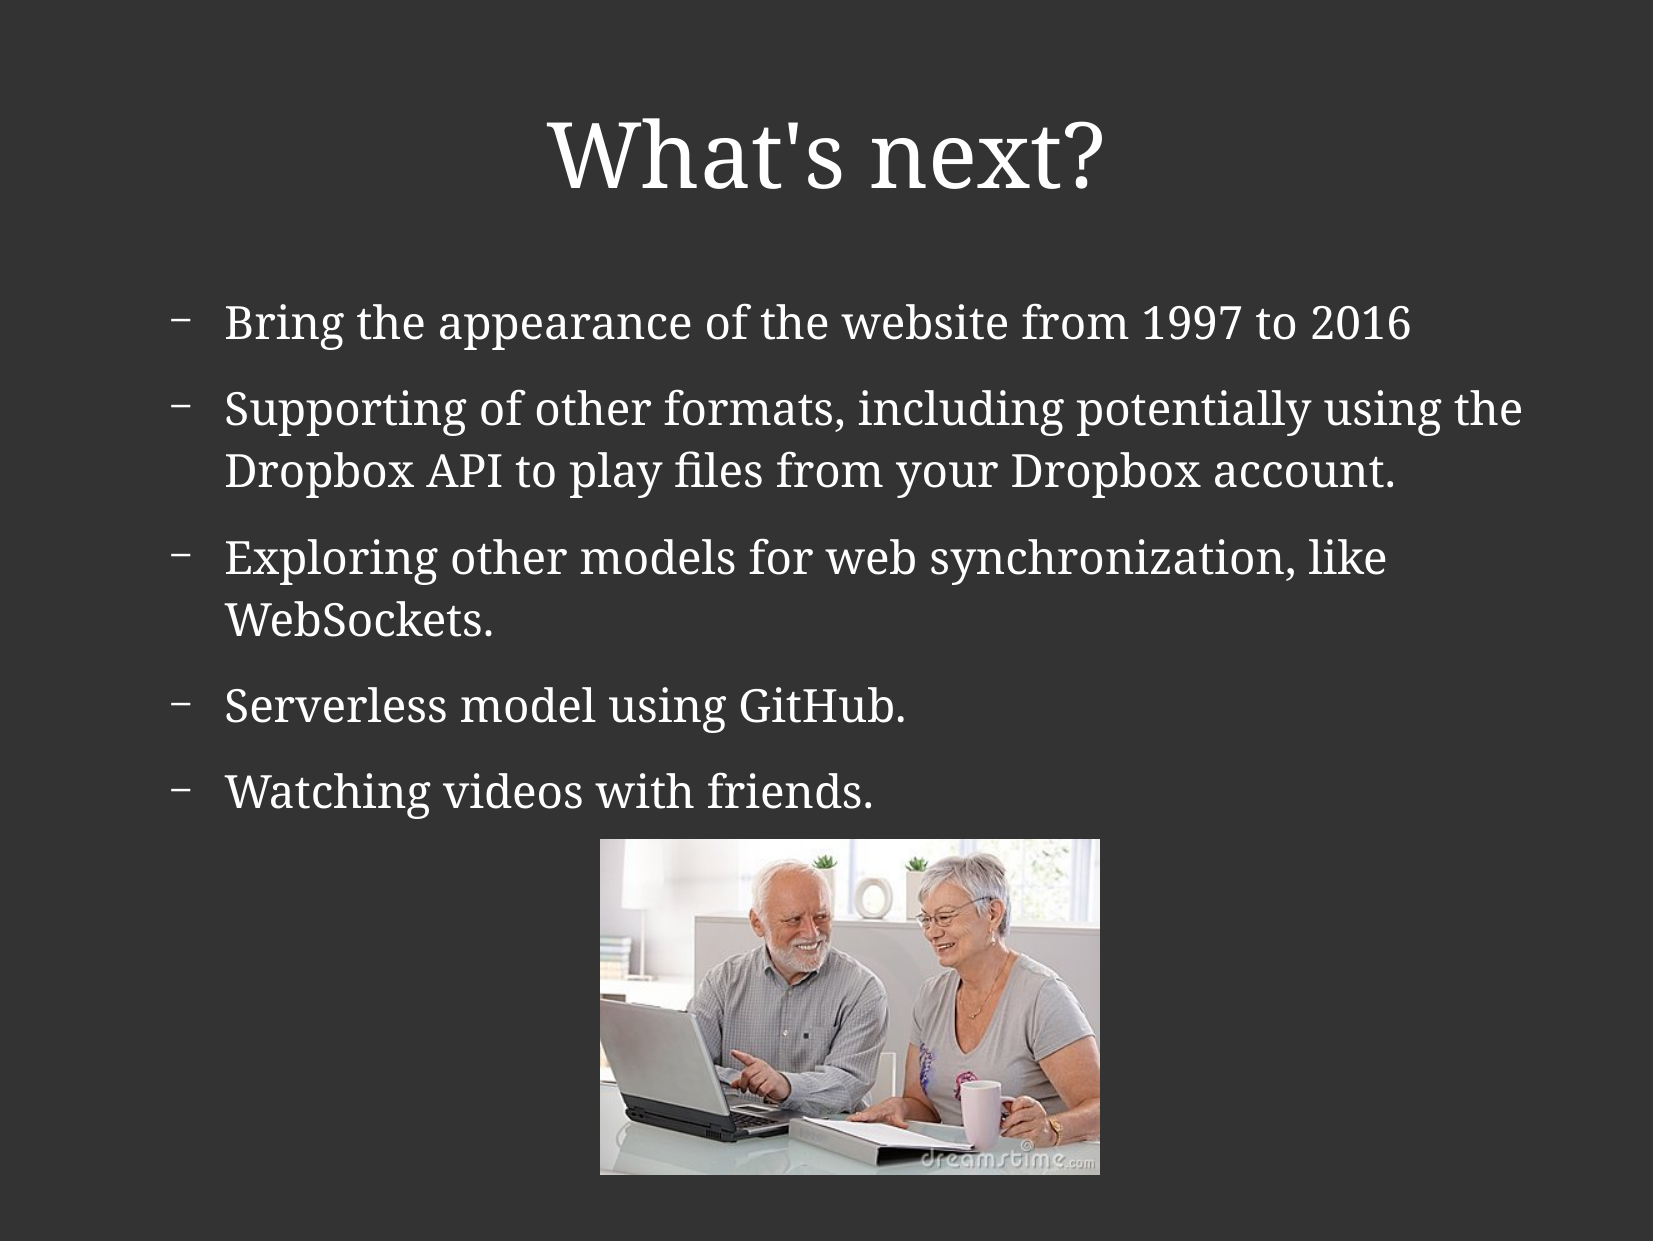

# What's next?
Bring the appearance of the website from 1997 to 2016
Supporting of other formats, including potentially using the Dropbox API to play files from your Dropbox account.
Exploring other models for web synchronization, like WebSockets.
Serverless model using GitHub.
Watching videos with friends.